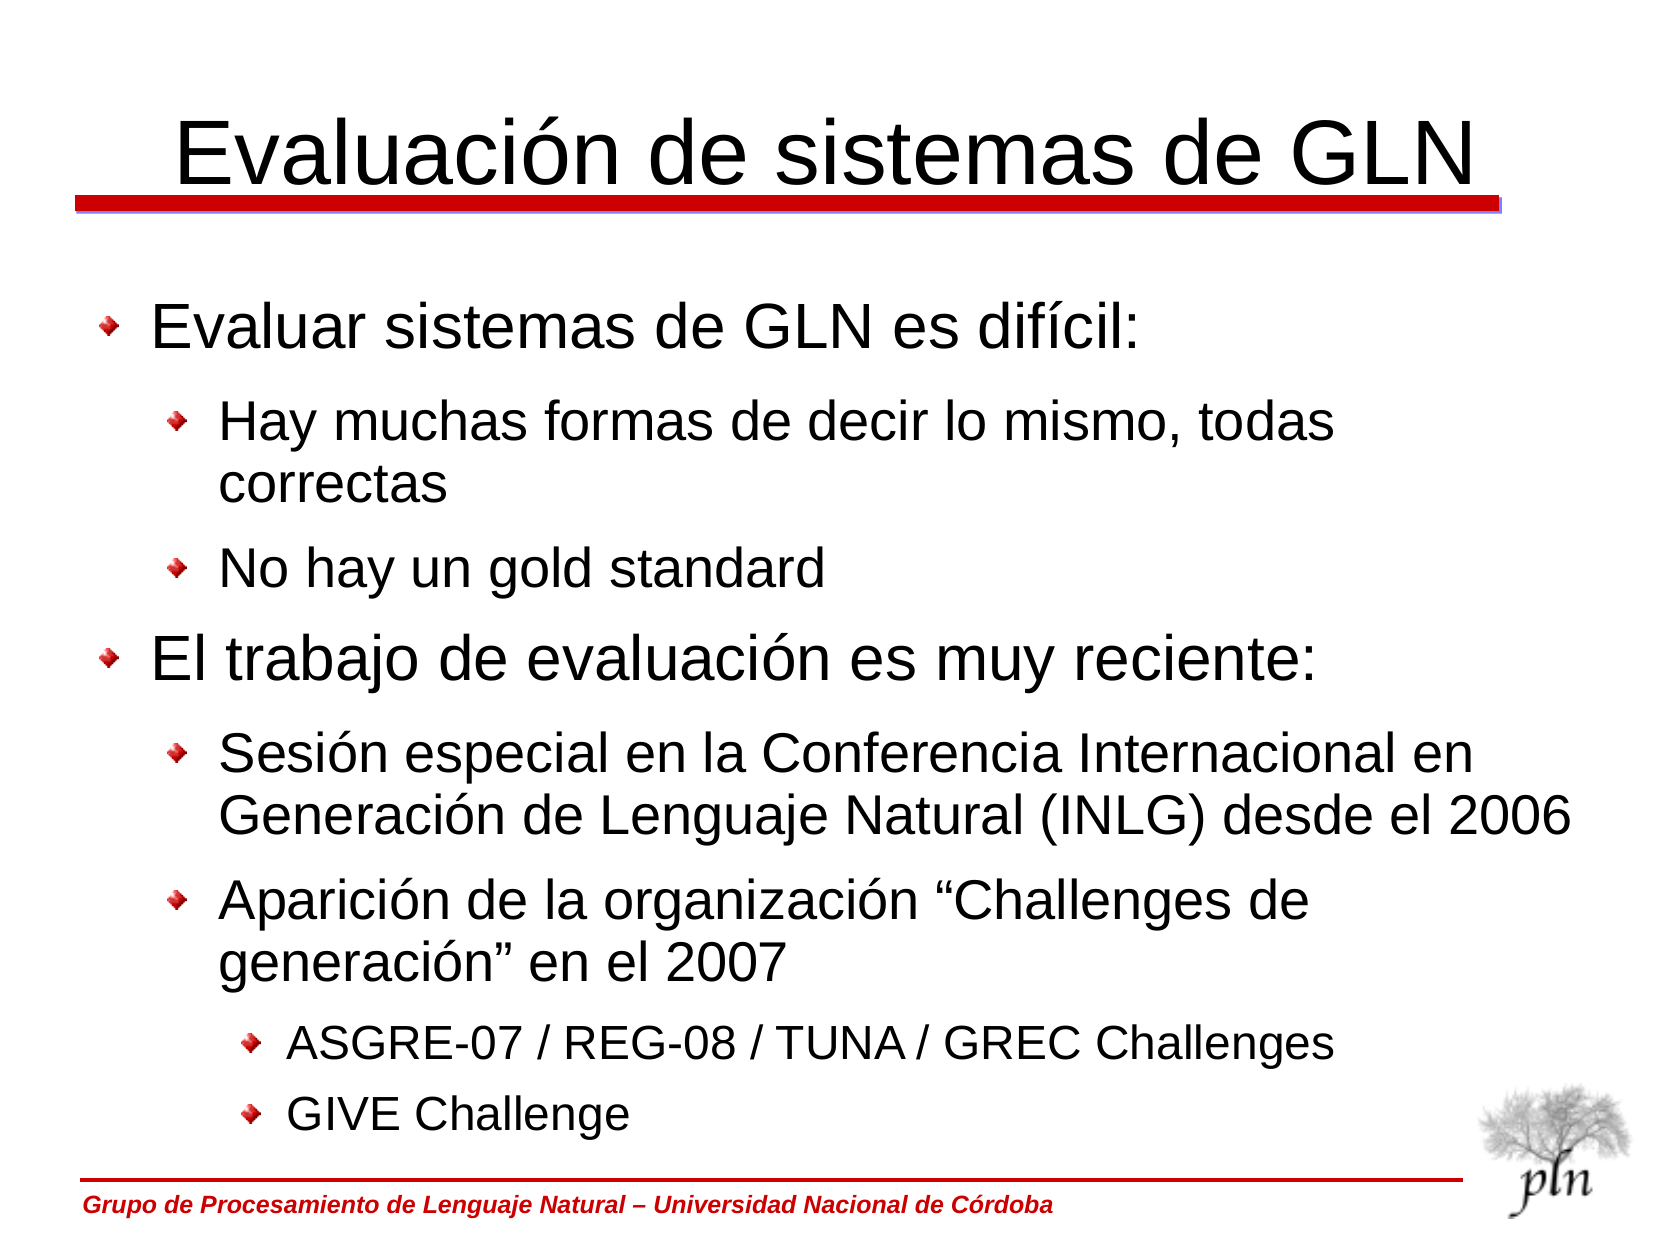

# Evaluación de sistemas de GLN
Evaluar sistemas de GLN es difícil:
Hay muchas formas de decir lo mismo, todas correctas
No hay un gold standard
El trabajo de evaluación es muy reciente:
Sesión especial en la Conferencia Internacional en Generación de Lenguaje Natural (INLG) desde el 2006
Aparición de la organización “Challenges de generación” en el 2007
ASGRE-07 / REG-08 / TUNA / GREC Challenges
GIVE Challenge